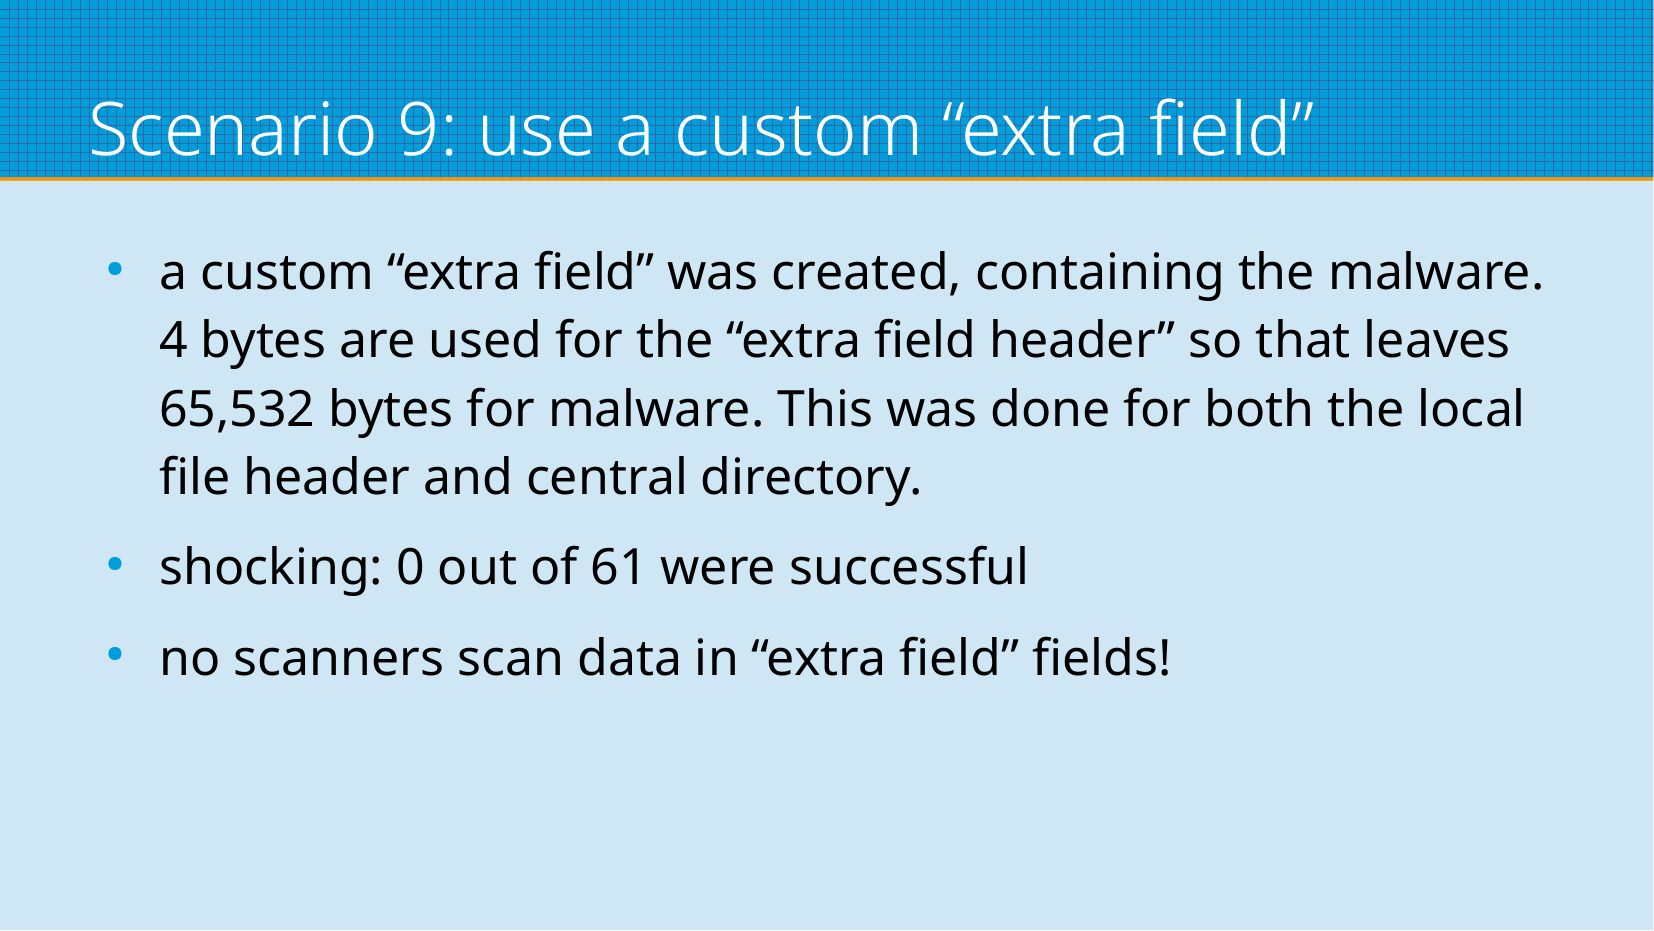

# Scenario 9: use a custom “extra field”
a custom “extra field” was created, containing the malware. 4 bytes are used for the “extra field header” so that leaves 65,532 bytes for malware. This was done for both the local file header and central directory.
shocking: 0 out of 61 were successful
no scanners scan data in “extra field” fields!